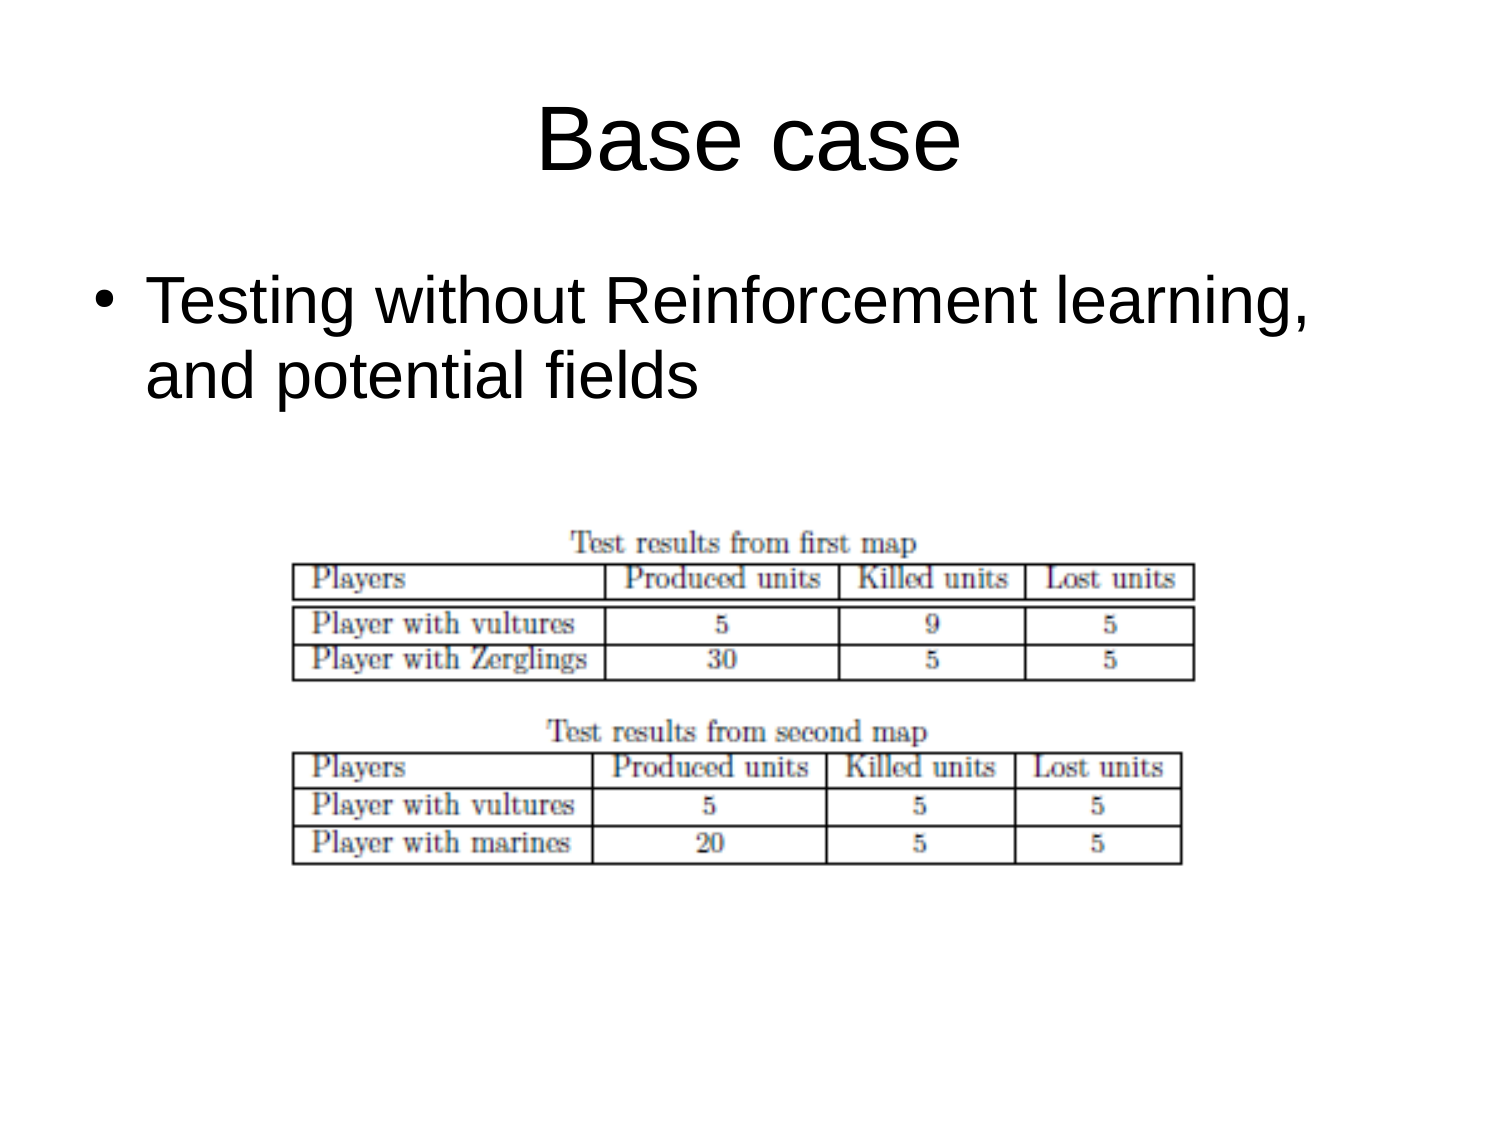

# Base case
Testing without Reinforcement learning, and potential fields